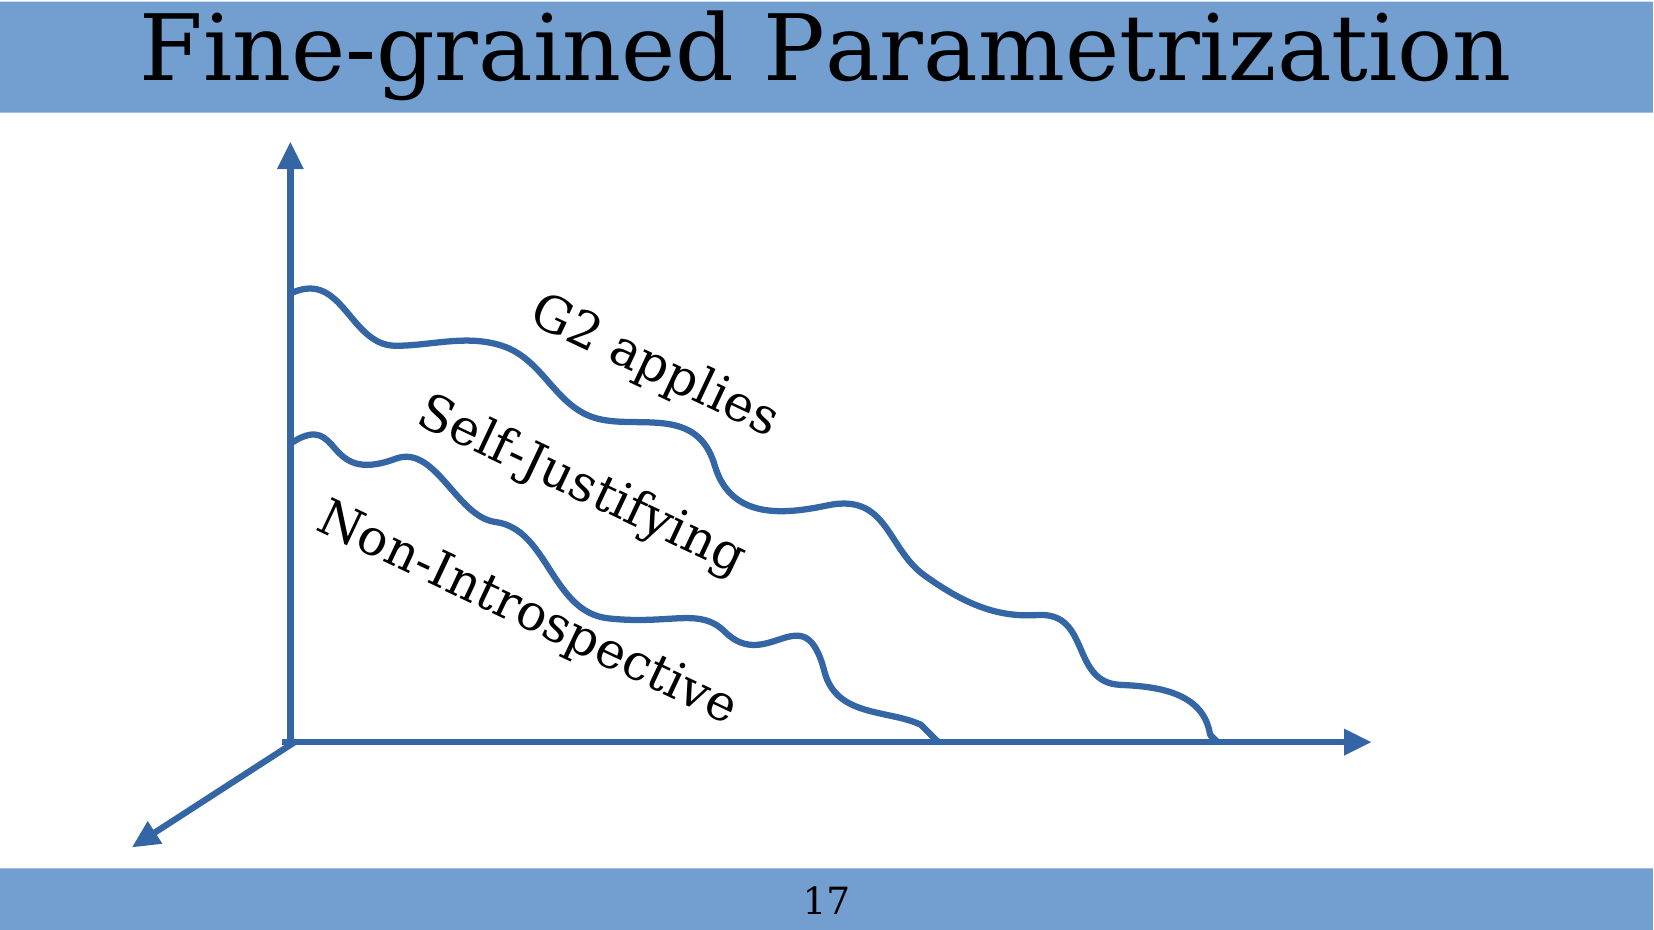

Fine-grained Parametrization
#
G2 applies
Self-Justifying
Non-Introspective
17